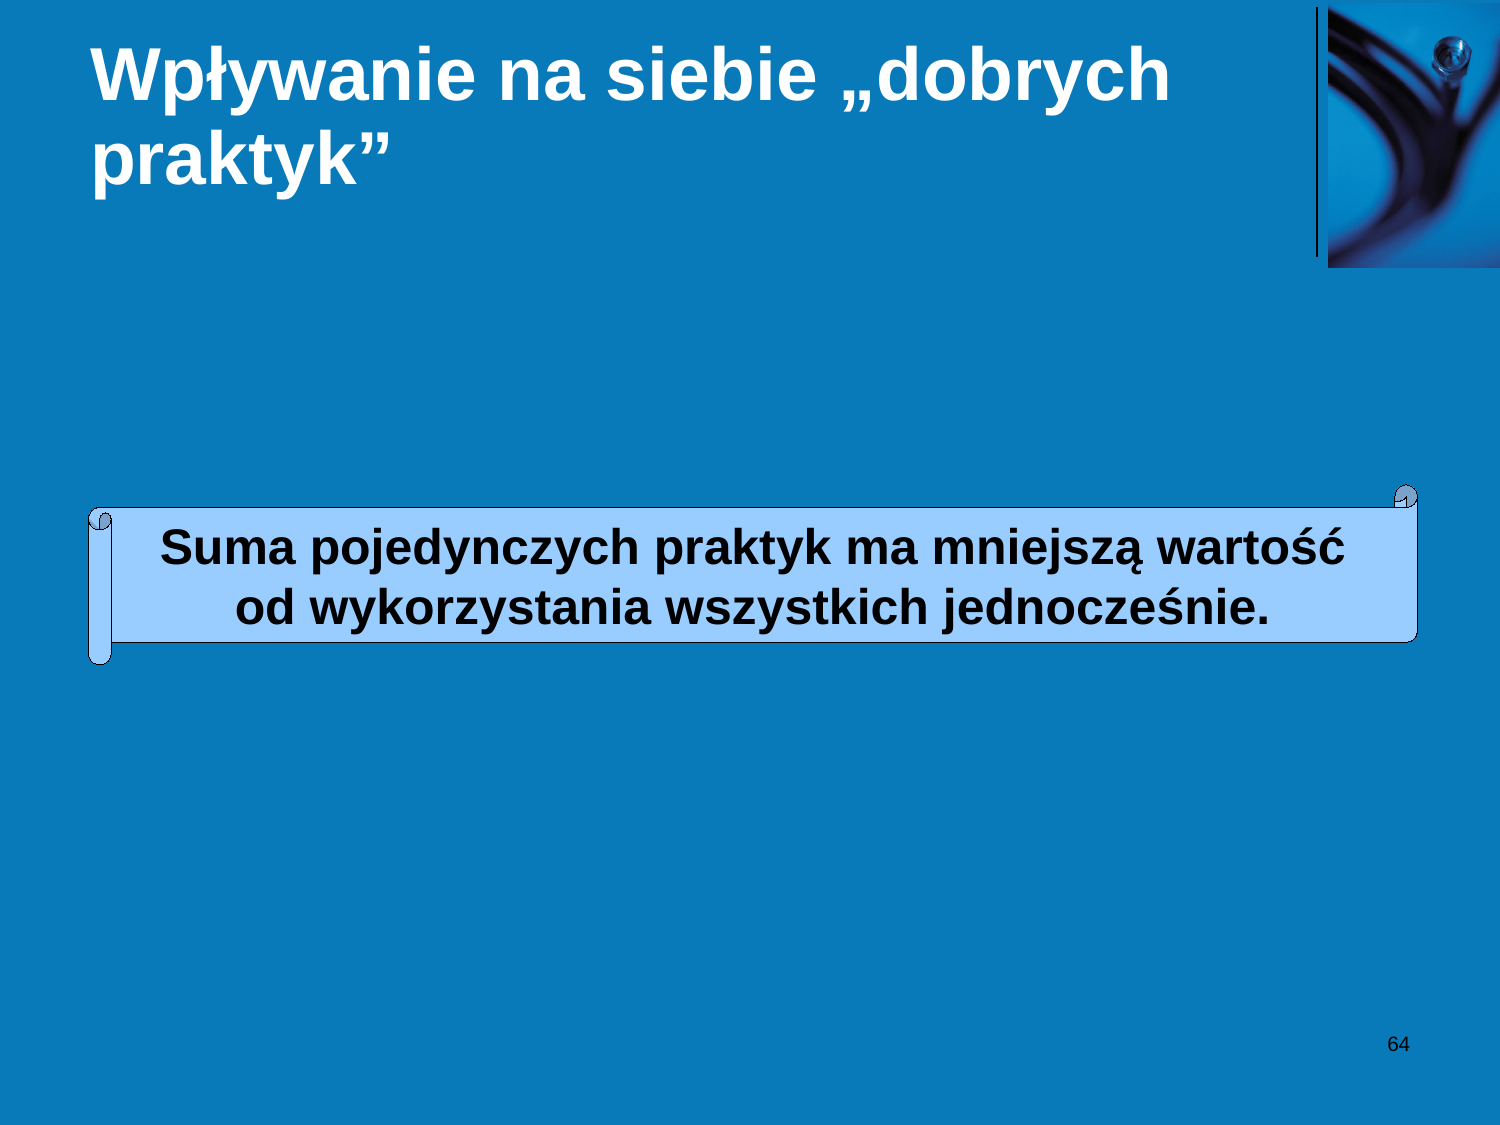

# Wpływanie na siebie „dobrych praktyk”
Suma pojedynczych praktyk ma mniejszą wartość od wykorzystania wszystkich jednocześnie.
64